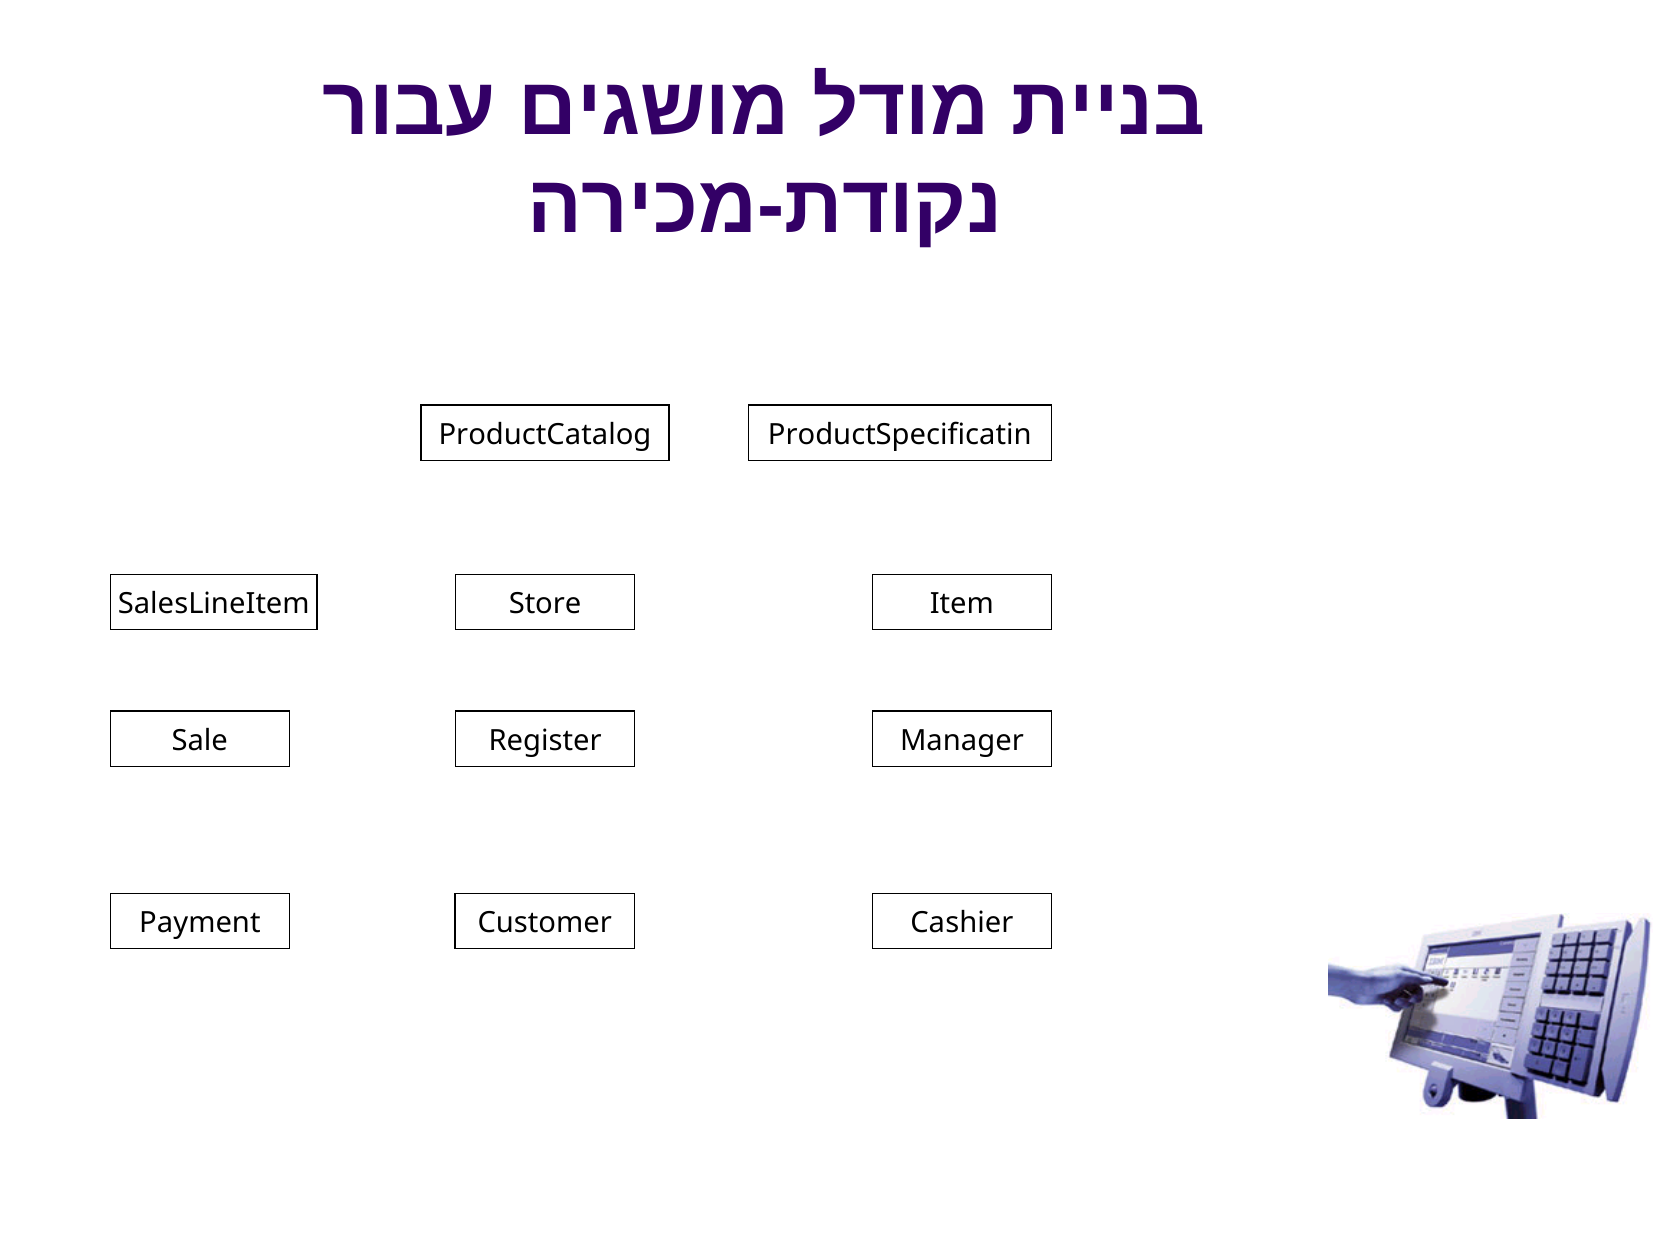

# בניית מודל מושגים עבור נקודת-מכירה
ProductCatalog
ProductSpecificatin
SalesLineItem
Store
Item
Sale
Register
Manager
Payment
Customer
Cashier